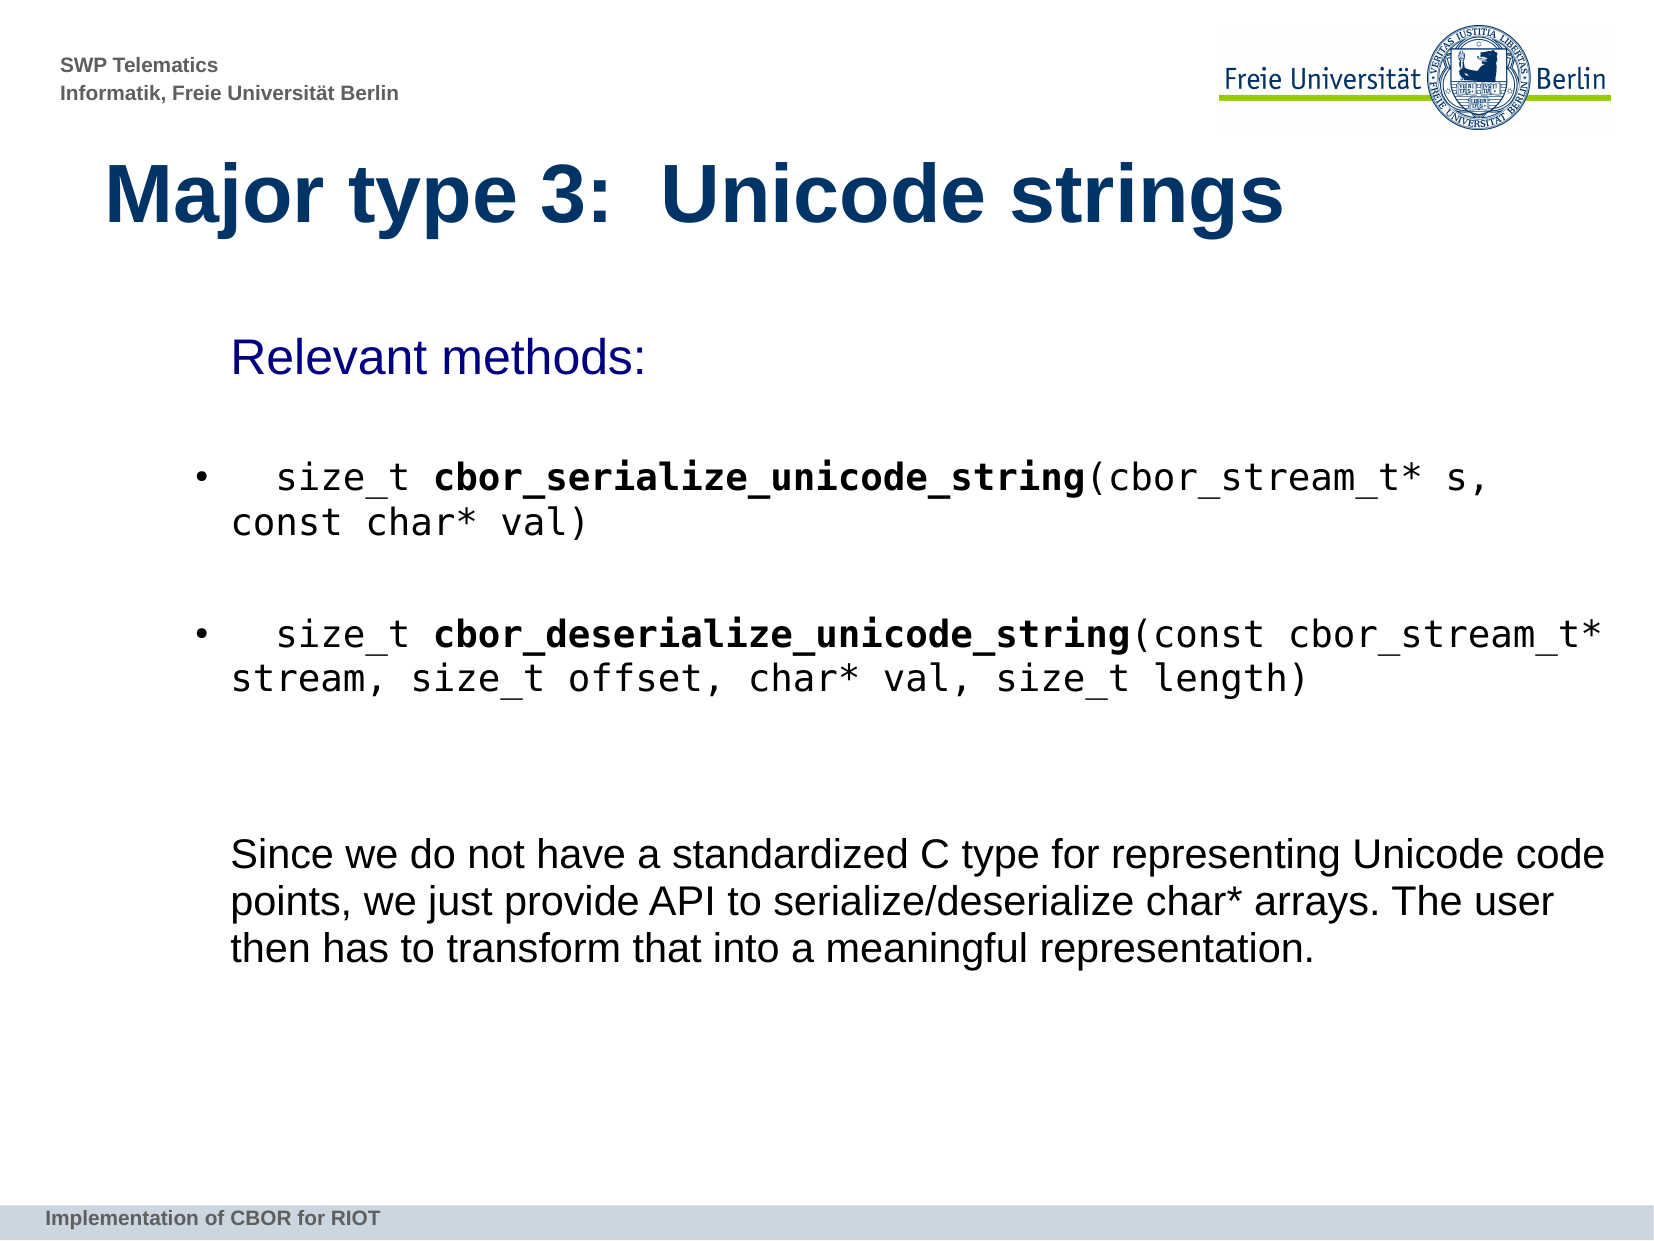

# Major type 3: Unicode strings
Relevant methods:
 size_t cbor_serialize_unicode_string(cbor_stream_t* s, const char* val)
 size_t cbor_deserialize_unicode_string(const cbor_stream_t* stream, size_t offset, char* val, size_t length)
Since we do not have a standardized C type for representing Unicode code points, we just provide API to serialize/deserialize char* arrays. The user then has to transform that into a meaningful representation.